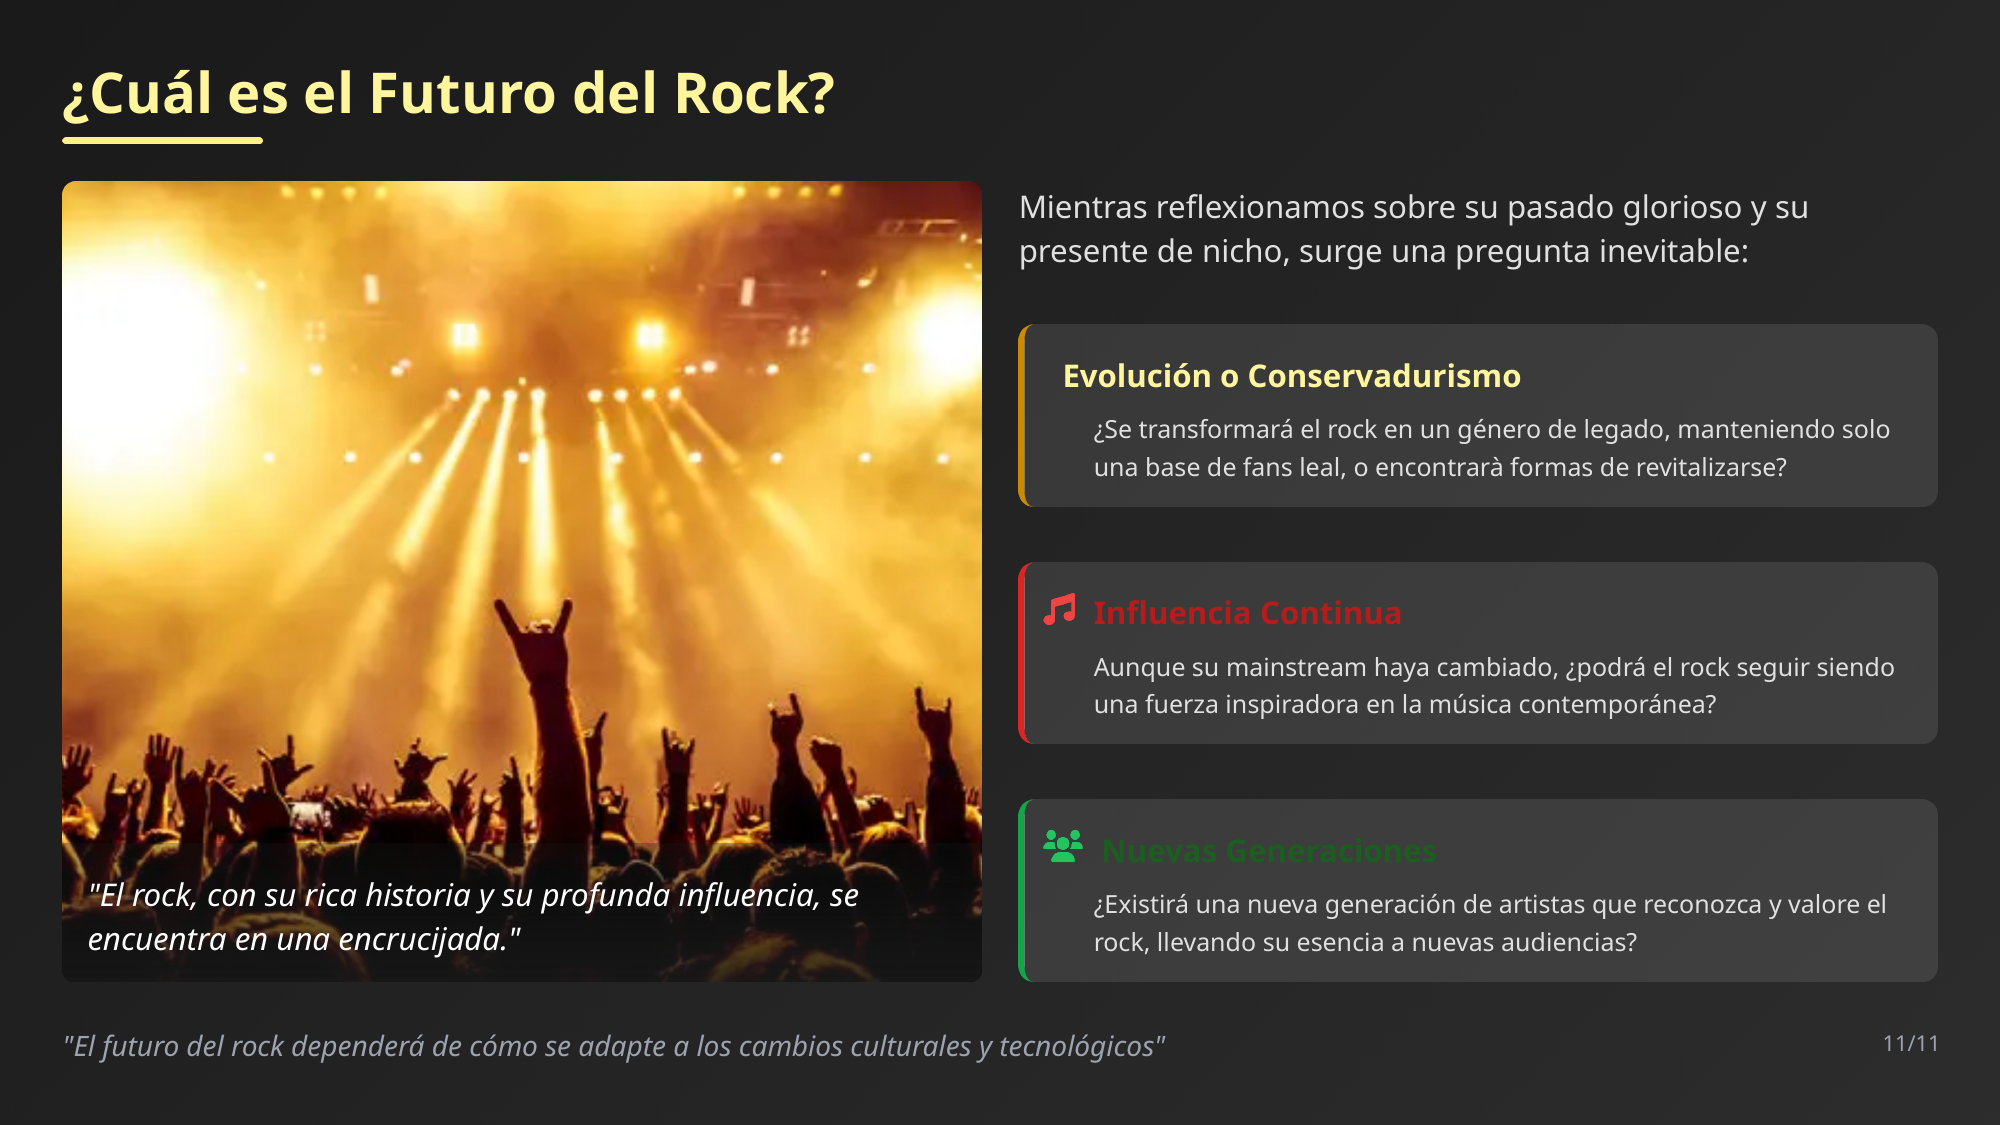

¿Cuál es el Futuro del Rock?
Mientras reflexionamos sobre su pasado glorioso y su presente de nicho, surge una pregunta inevitable:
Evolución o Conservadurismo
¿Se transformará el rock en un género de legado, manteniendo solo una base de fans leal, o encontrarà formas de revitalizarse?
Influencia Continua
Aunque su mainstream haya cambiado, ¿podrá el rock seguir siendo una fuerza inspiradora en la música contemporánea?
Nuevas Generaciones
"El rock, con su rica historia y su profunda influencia, se encuentra en una encrucijada."
¿Existirá una nueva generación de artistas que reconozca y valore el rock, llevando su esencia a nuevas audiencias?
"El futuro del rock dependerá de cómo se adapte a los cambios culturales y tecnológicos"
11/11